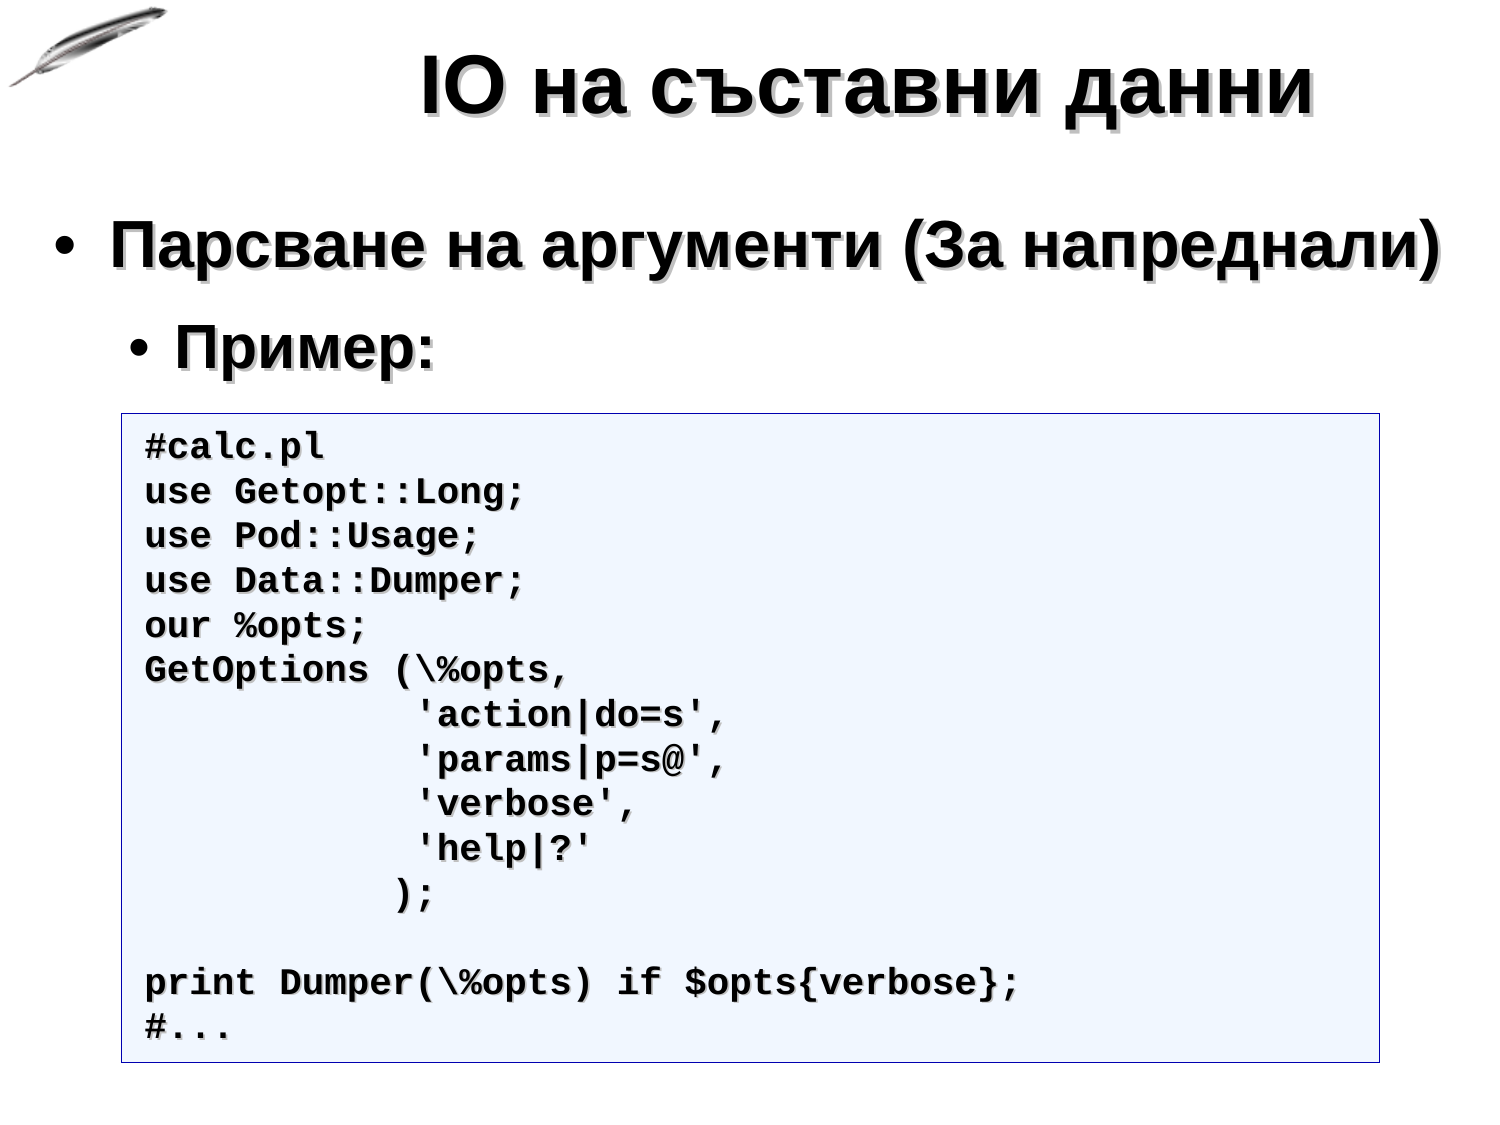

# IO на съставни данни
Парсване на аргументи (За напреднали)
Пример:
#calc.pl
use Getopt::Long;
use Pod::Usage;
use Data::Dumper;
our %opts;
GetOptions (\%opts,
 'action|do=s',
 'params|p=s@',
 'verbose',
 'help|?'
 );
print Dumper(\%opts) if $opts{verbose};
#...